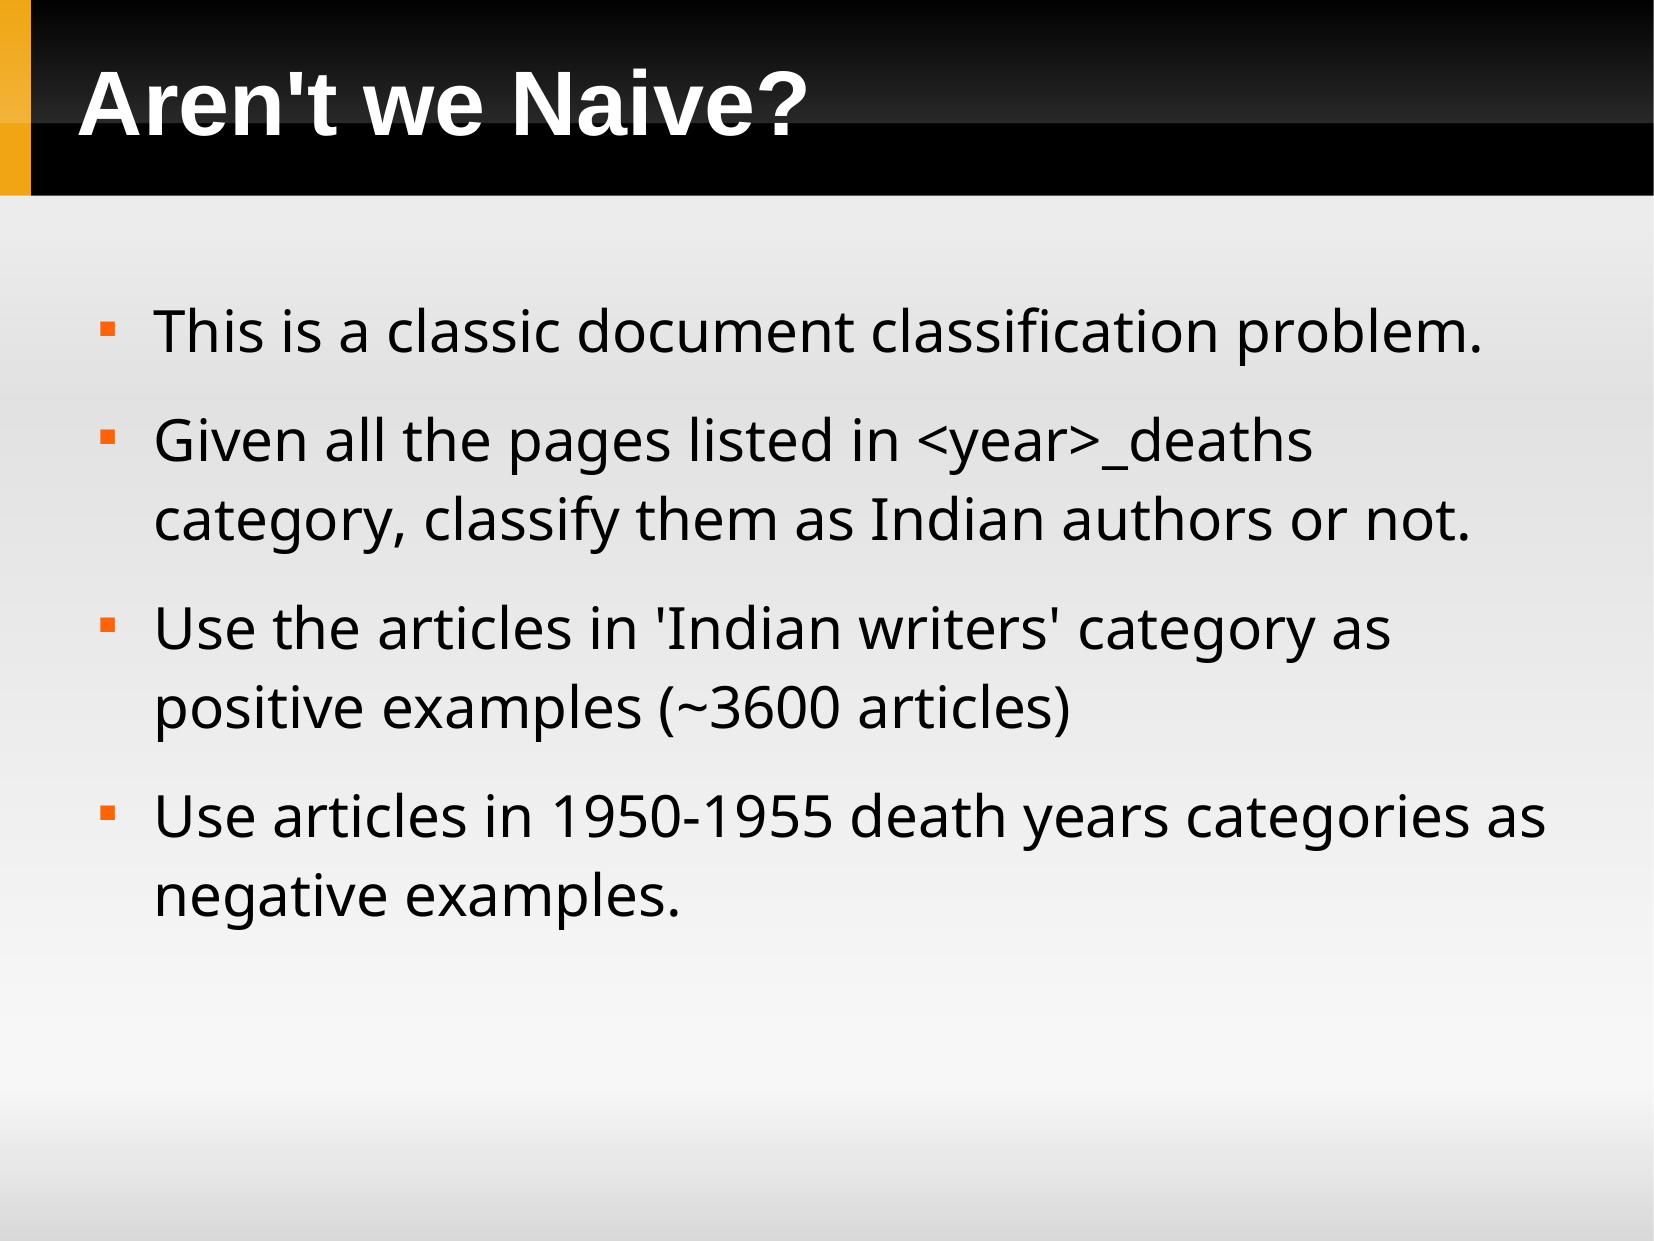

# Aren't we Naive?
This is a classic document classification problem.
Given all the pages listed in <year>_deaths category, classify them as Indian authors or not.
Use the articles in 'Indian writers' category as positive examples (~3600 articles)
Use articles in 1950-1955 death years categories as negative examples.